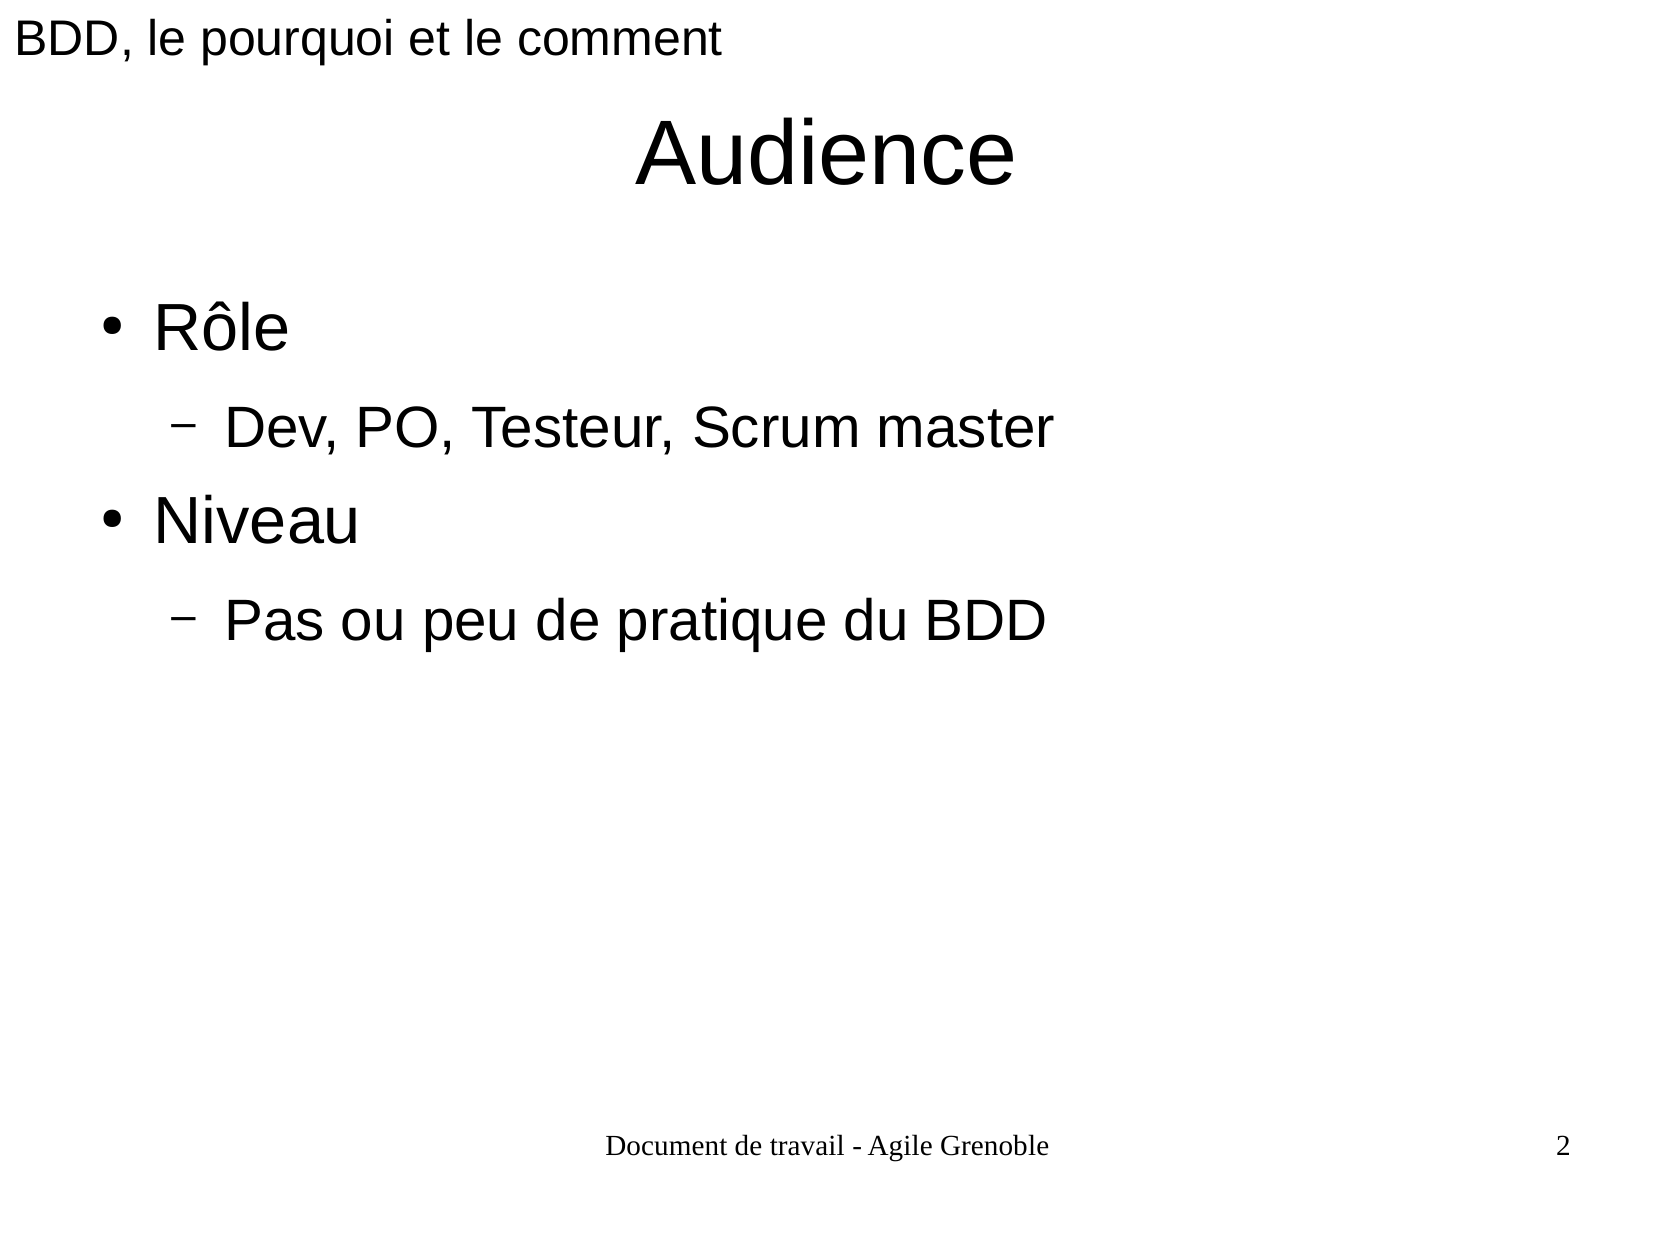

BDD, le pourquoi et le comment
# Audience
Rôle
Dev, PO, Testeur, Scrum master
Niveau
Pas ou peu de pratique du BDD
Document de travail - Agile Grenoble
2